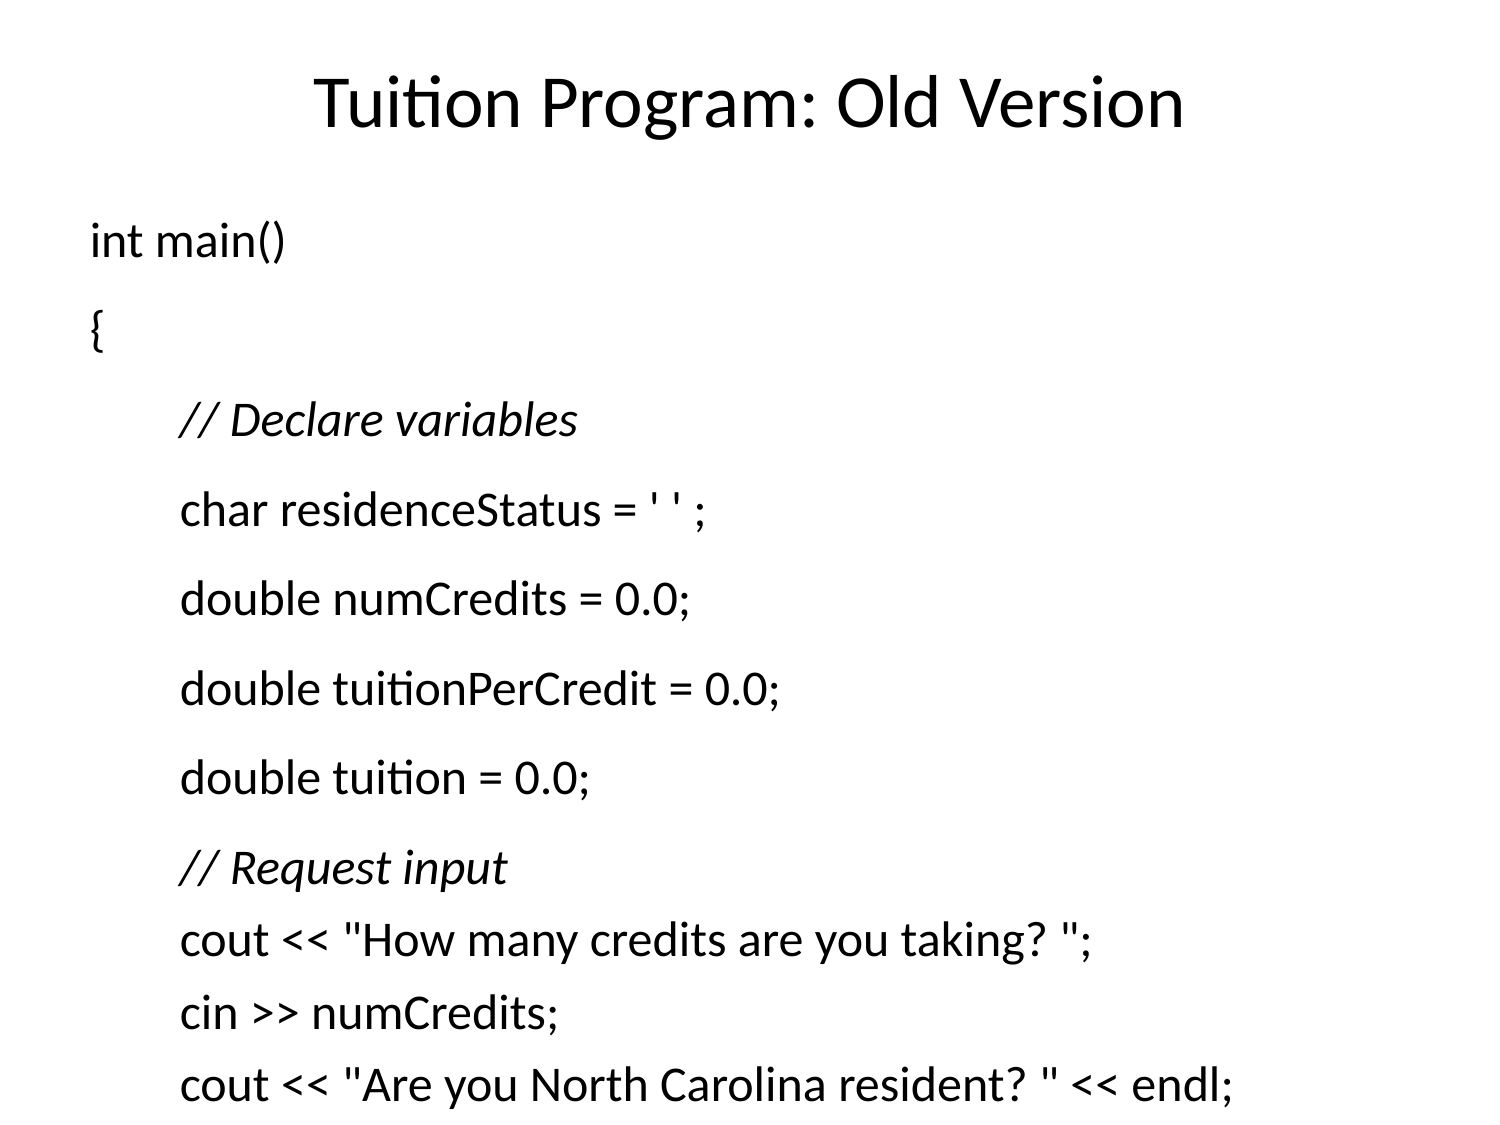

# Tuition Program: Old Version
int main()
{
 // Declare variables
 char residenceStatus = ' ' ;
 double numCredits = 0.0;
 double tuitionPerCredit = 0.0;
 double tuition = 0.0;
 // Request input
 cout << "How many credits are you taking? ";
 cin >> numCredits;
 cout << "Are you North Carolina resident? " << endl;
 cout << "Enter r for resident or n for non-resident: ";
 cin >> residenceStatus;
 residenceStatus = toupper(residenceStatus);